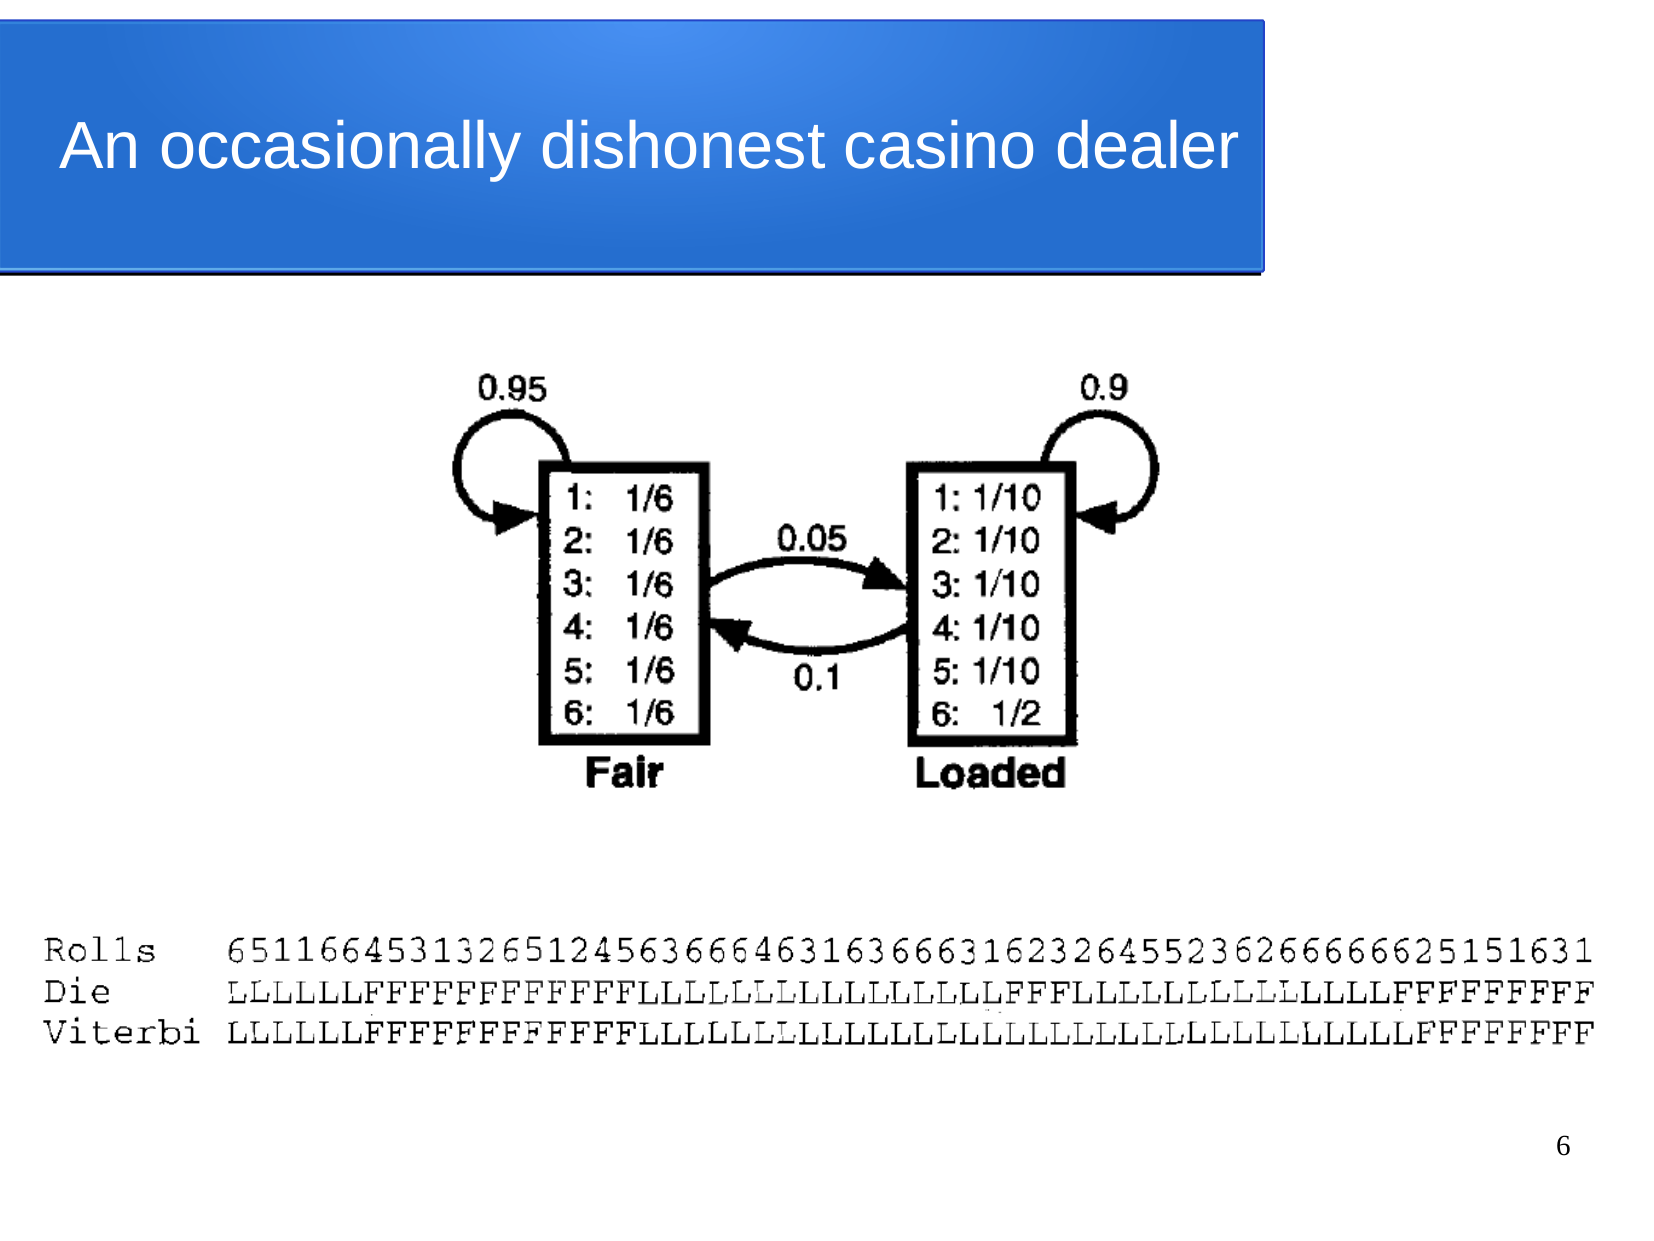

# An occasionally dishonest casino dealer
6